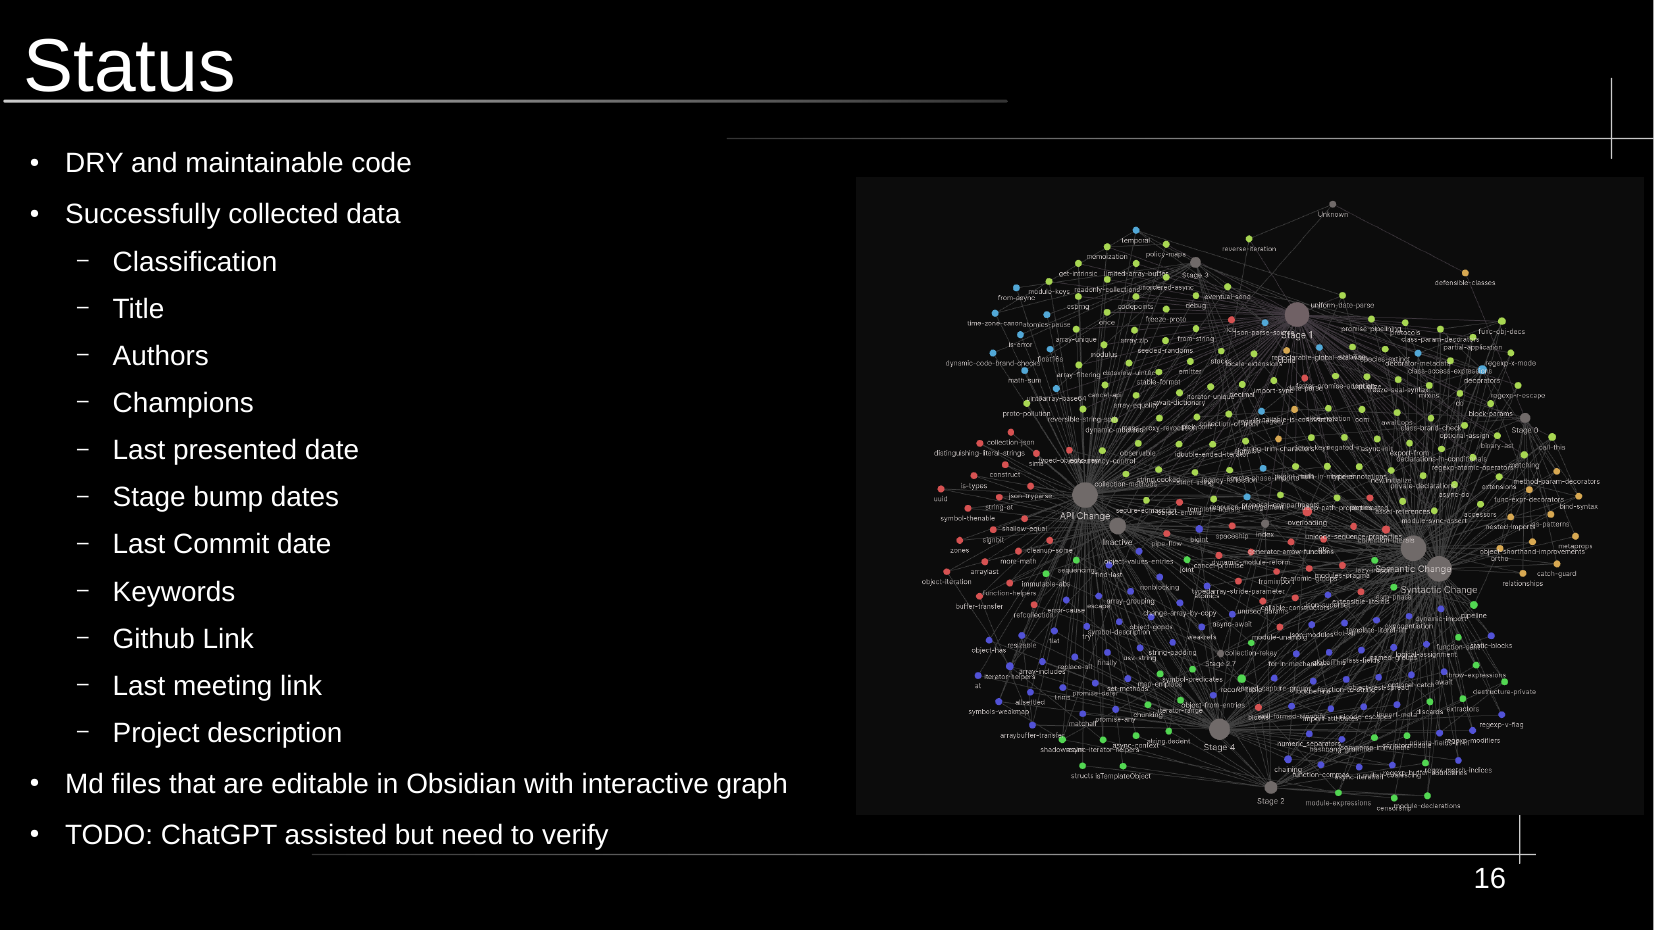

# Status
DRY and maintainable code
Successfully collected data
Classification
Title
Authors
Champions
Last presented date
Stage bump dates
Last Commit date
Keywords
Github Link
Last meeting link
Project description
Md files that are editable in Obsidian with interactive graph
TODO: ChatGPT assisted but need to verify
16